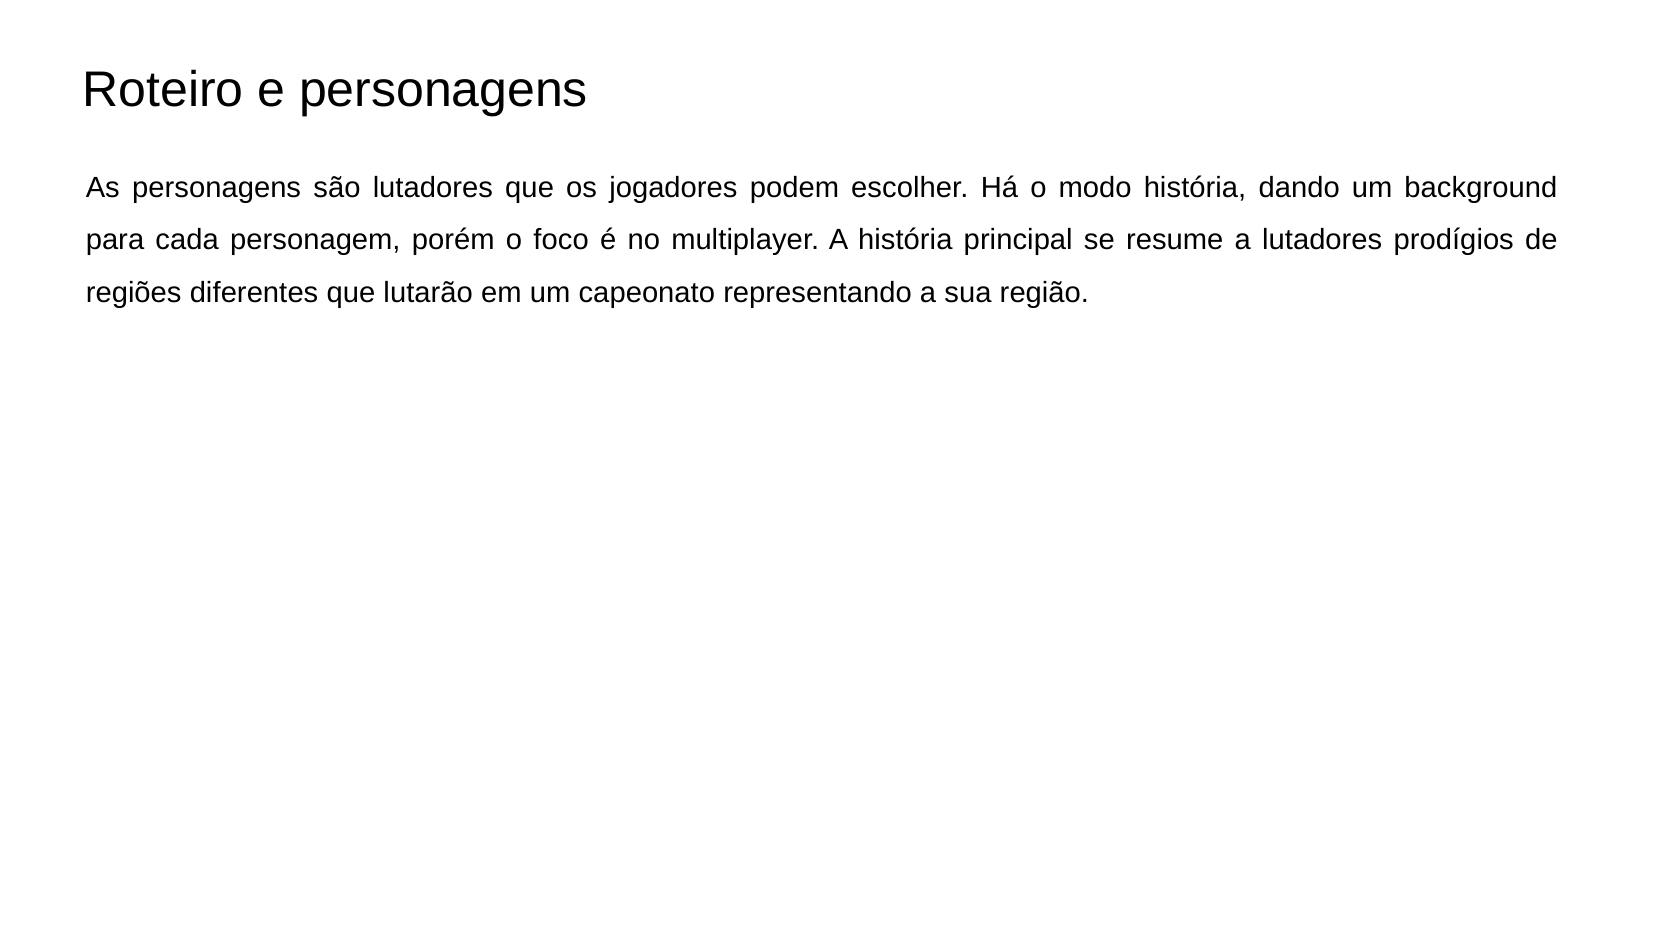

Roteiro e personagens
As personagens são lutadores que os jogadores podem escolher. Há o modo história, dando um background para cada personagem, porém o foco é no multiplayer. A história principal se resume a lutadores prodígios de regiões diferentes que lutarão em um capeonato representando a sua região.